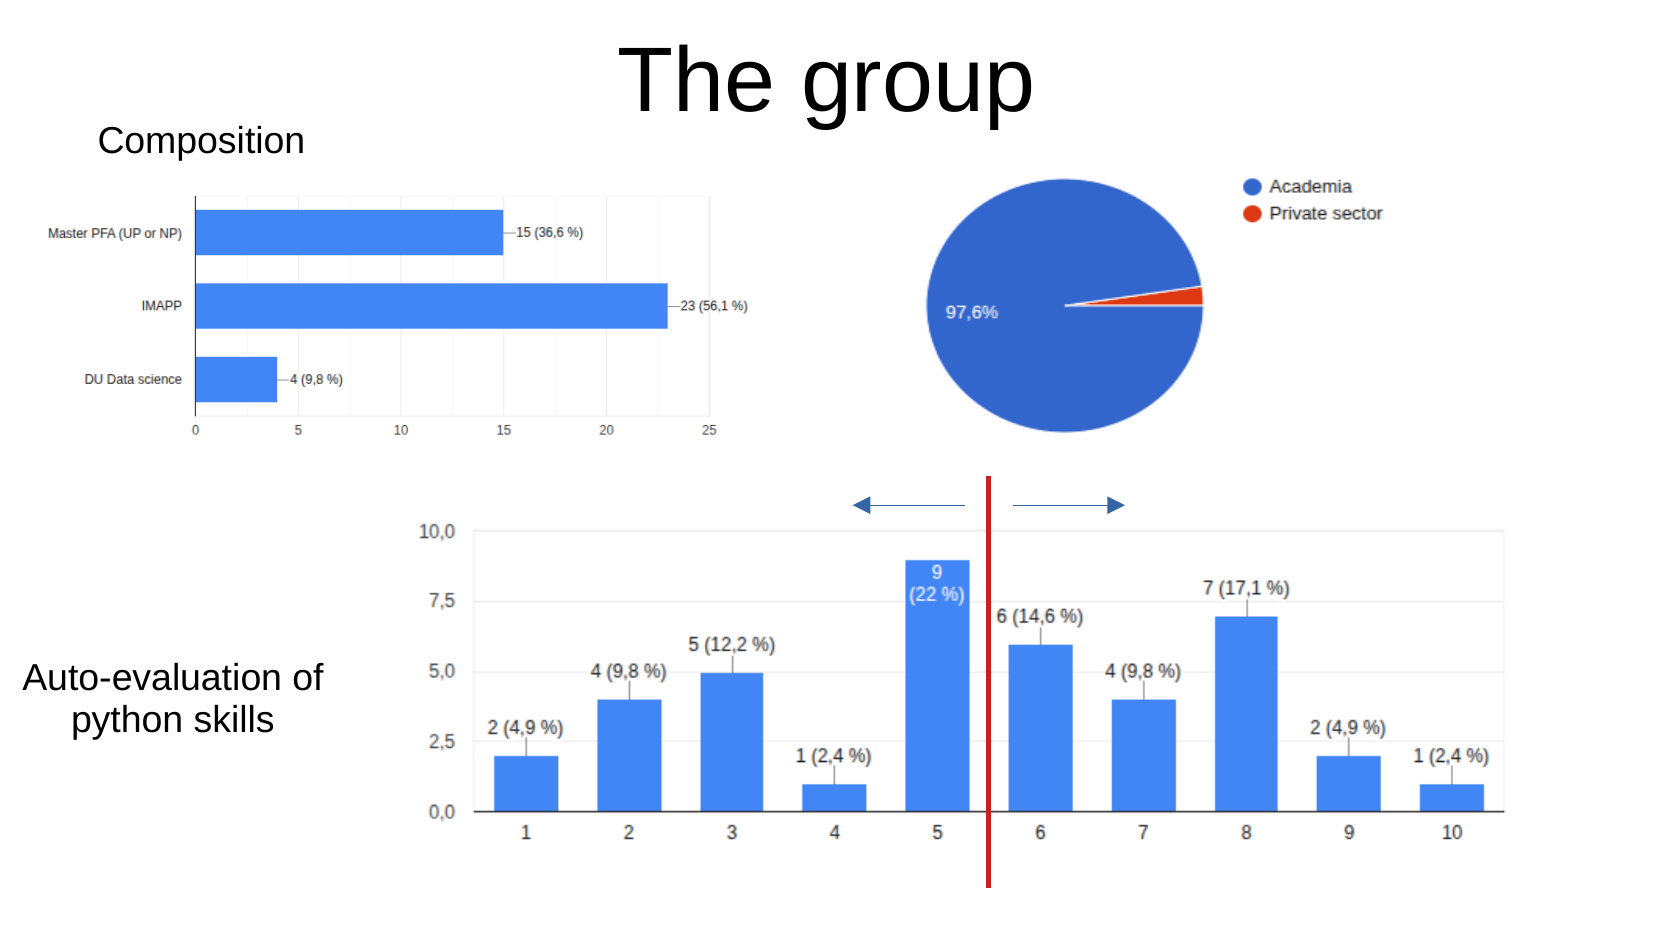

# The group
Composition
Auto-evaluation of python skills